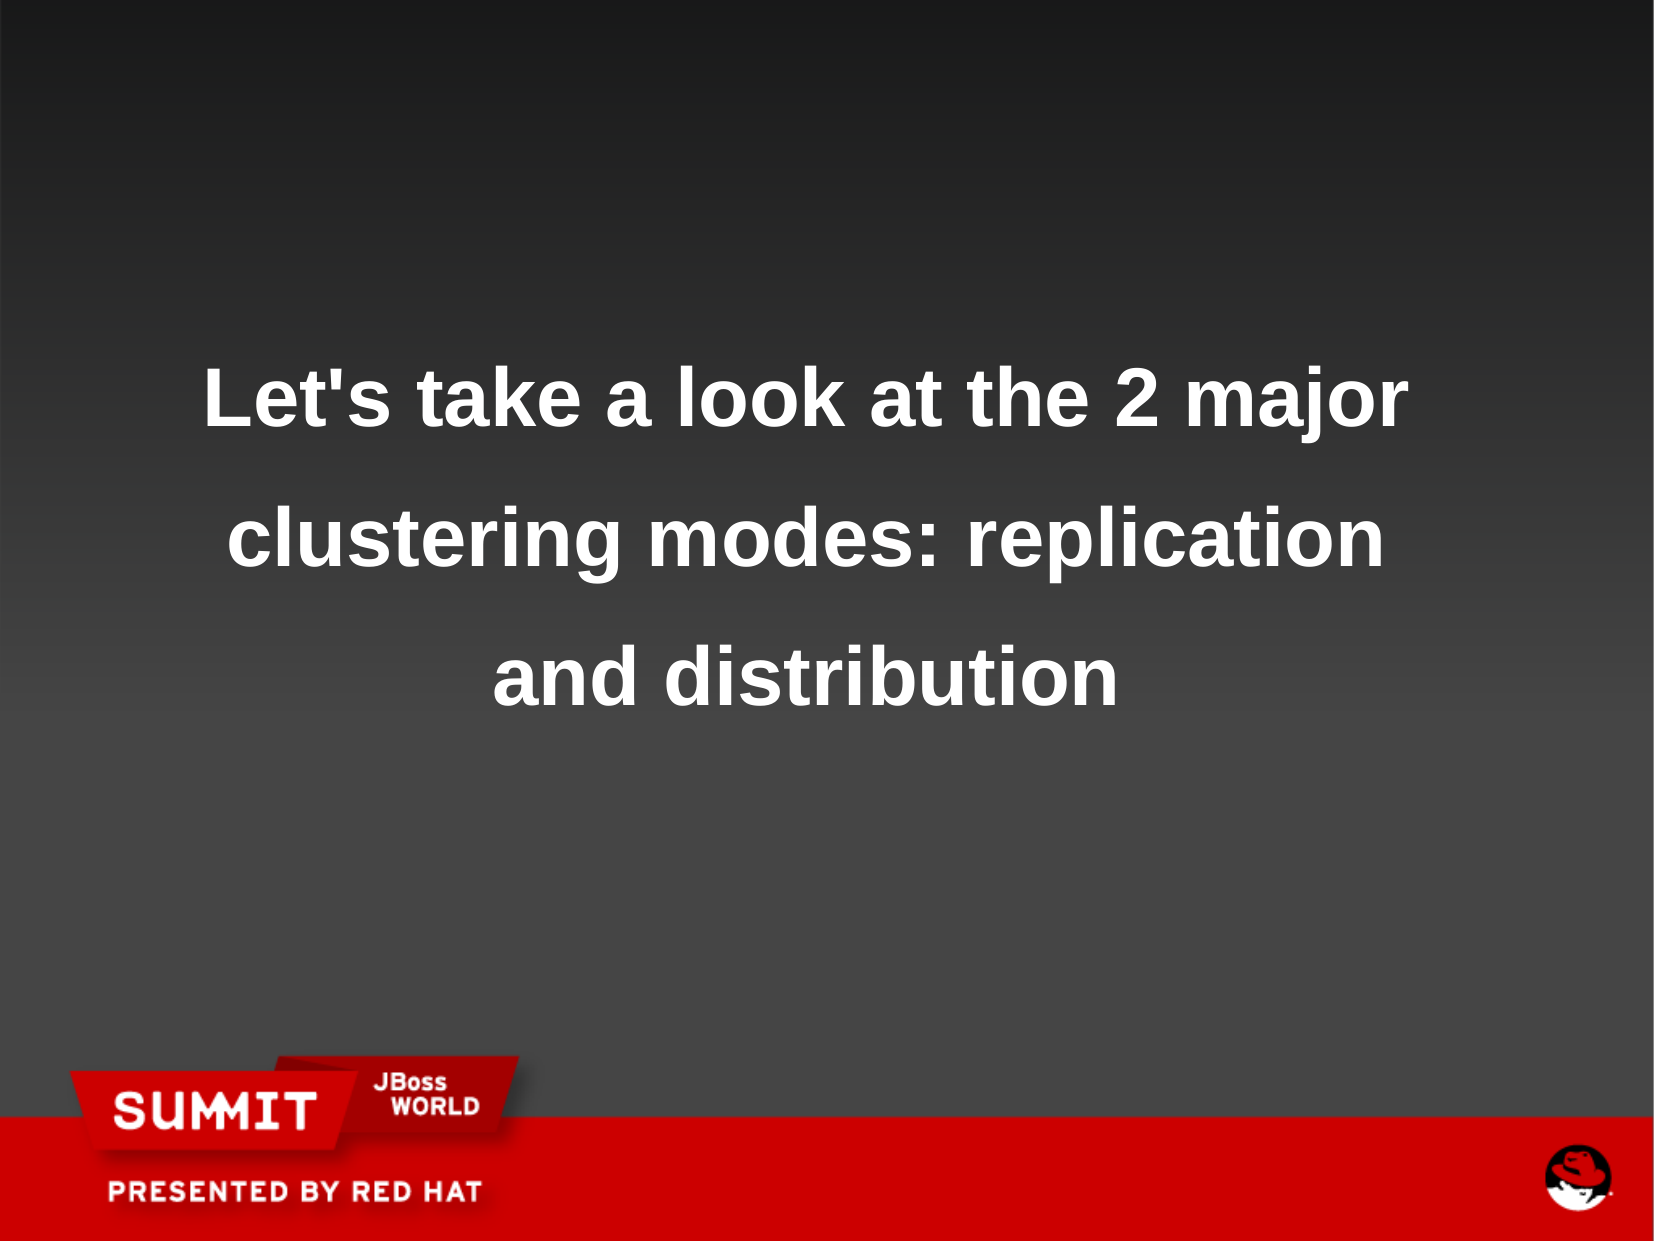

Let's take a look at the 2 major clustering modes: replication and distribution